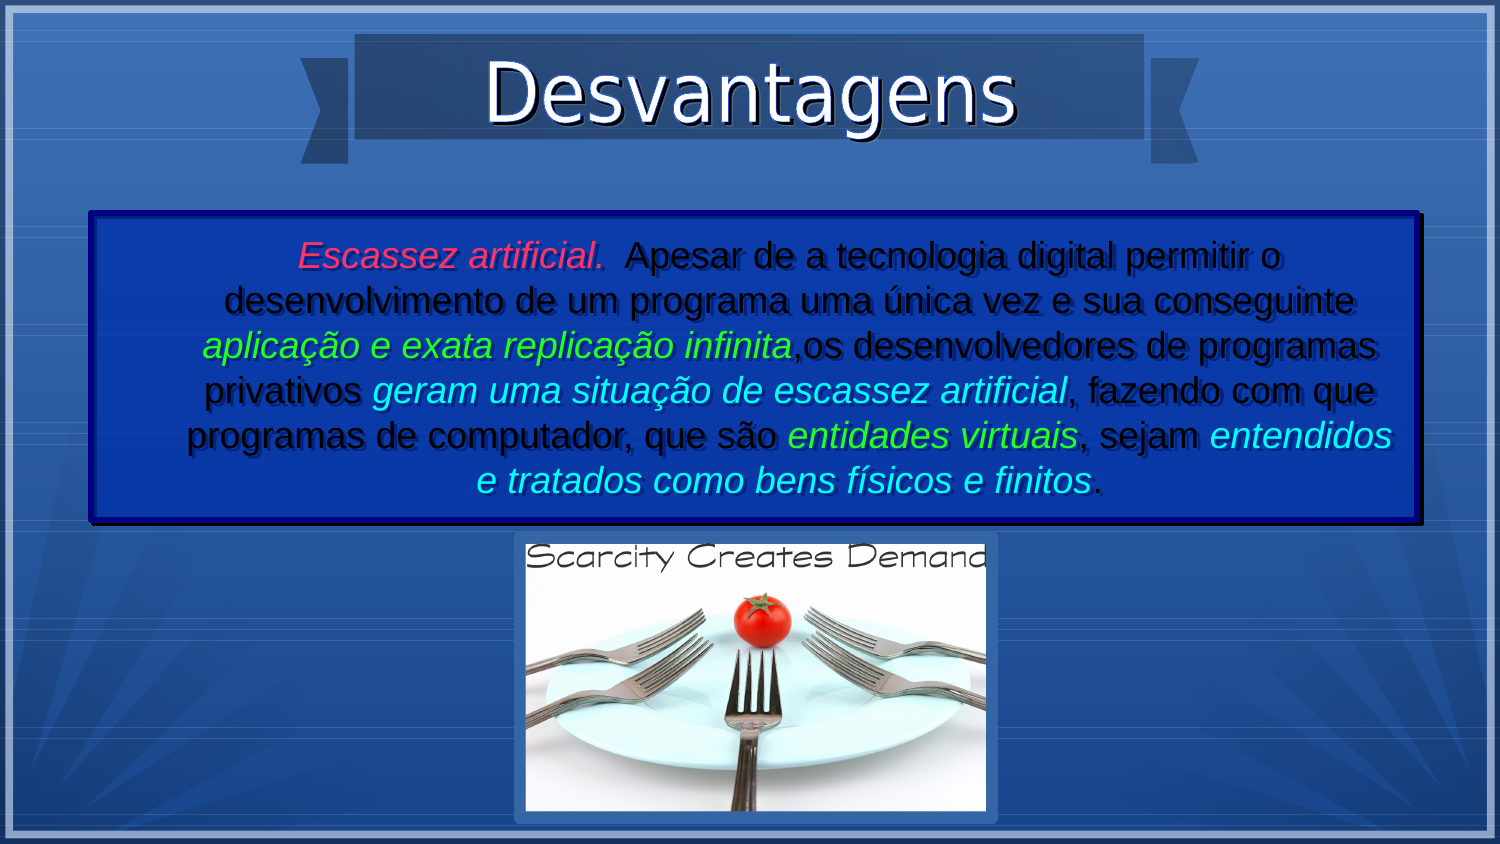

# Desvantagens
Escassez artificial. Apesar de a tecnologia digital permitir o desenvolvimento de um programa uma única vez e sua conseguinte aplicação e exata replicação infinita,os desenvolvedores de programas privativos geram uma situação de escassez artificial, fazendo com que programas de computador, que são entidades virtuais, sejam entendidos e tratados como bens físicos e finitos.